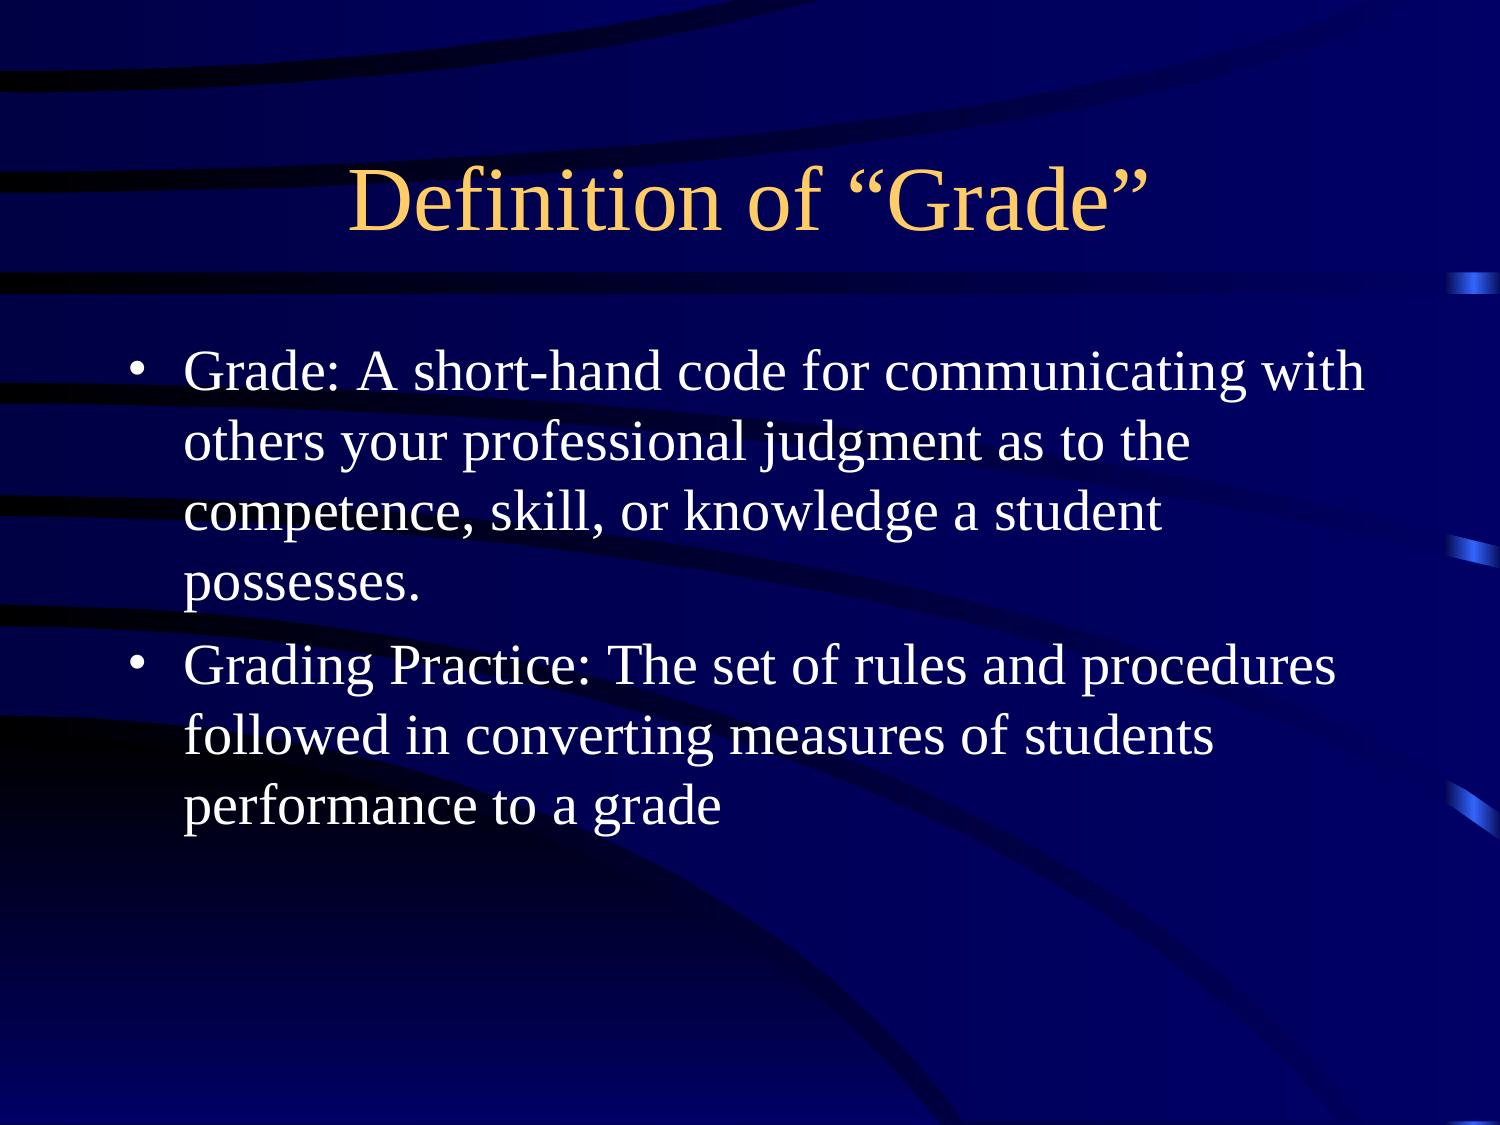

# Definition of “Grade”
Grade: A short-hand code for communicating with others your professional judgment as to the competence, skill, or knowledge a student possesses.
Grading Practice: The set of rules and procedures followed in converting measures of students performance to a grade